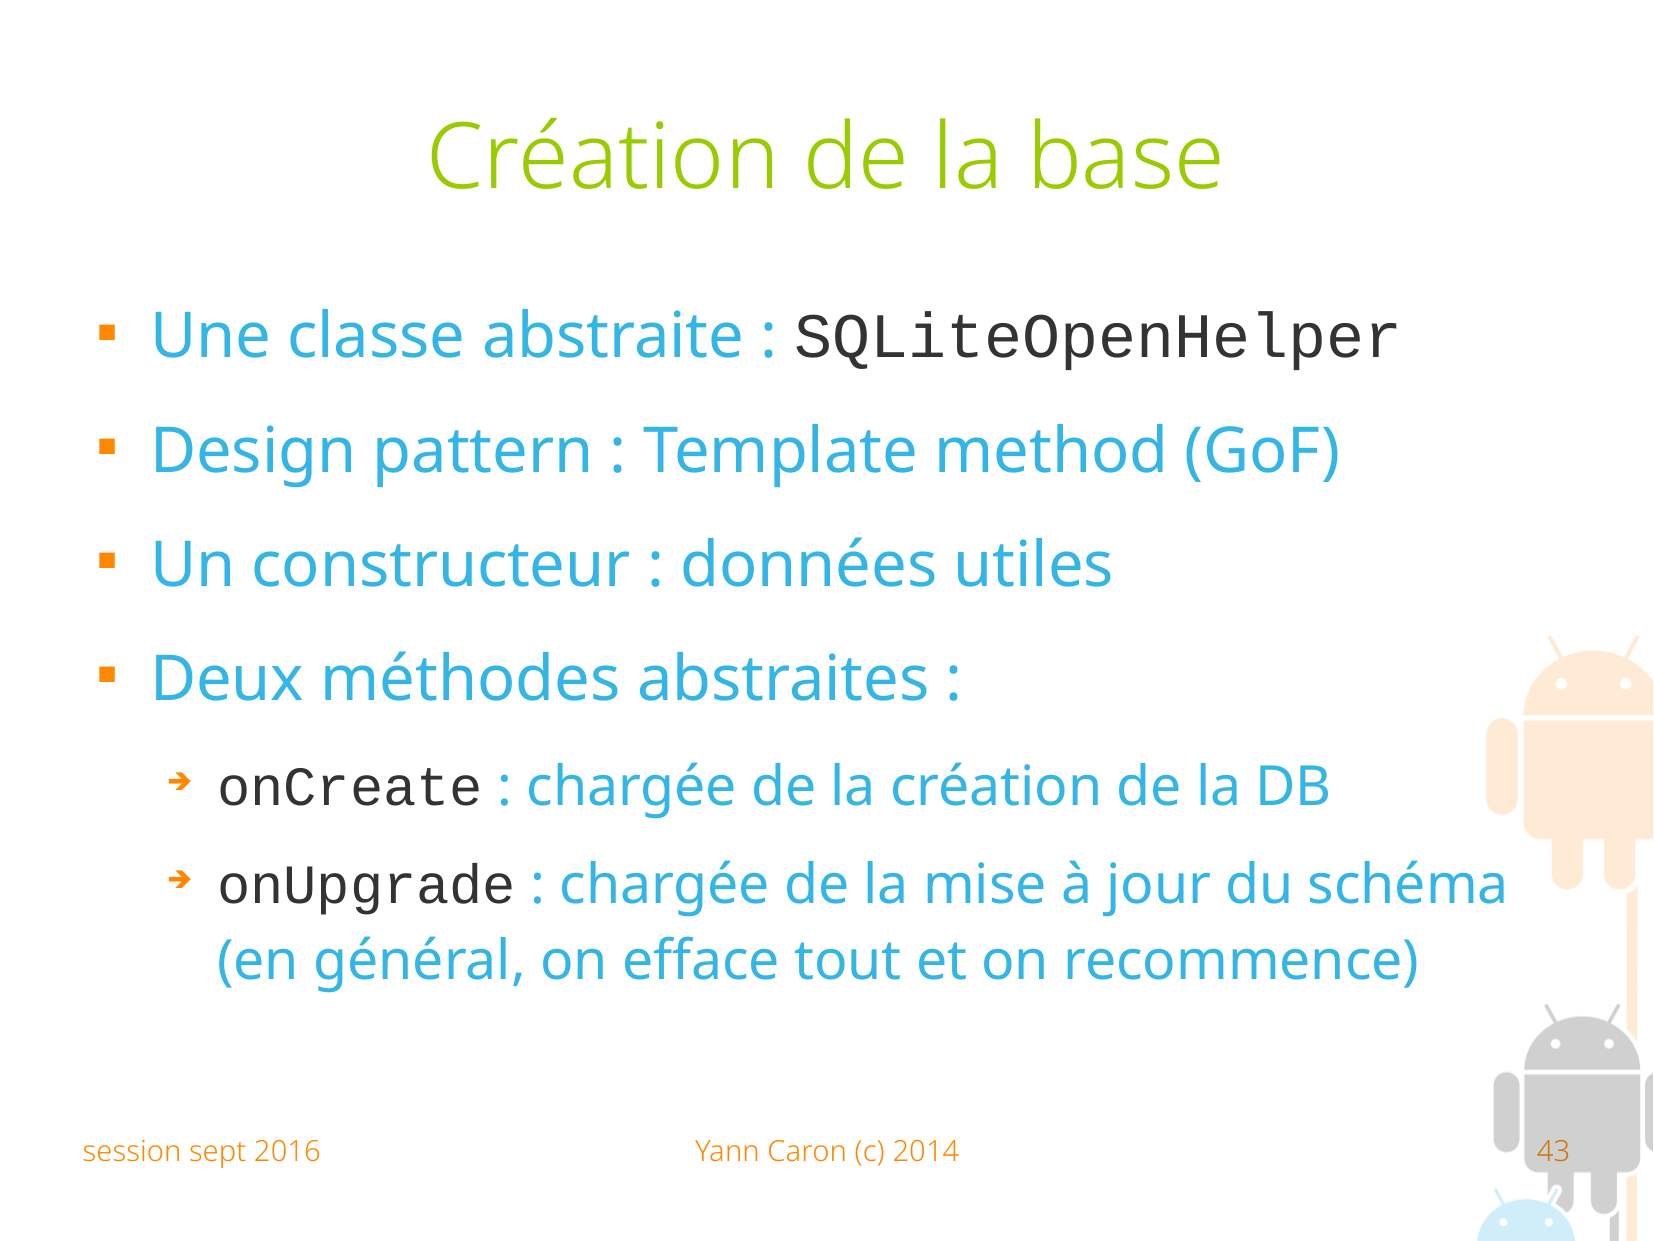

# Création de la base
Une classe abstraite : SQLiteOpenHelper
Design pattern : Template method (GoF)
Un constructeur : données utiles
Deux méthodes abstraites :
onCreate : chargée de la création de la DB
onUpgrade : chargée de la mise à jour du schéma (en général, on efface tout et on recommence)
session sept 2016
Yann Caron (c) 2014
43